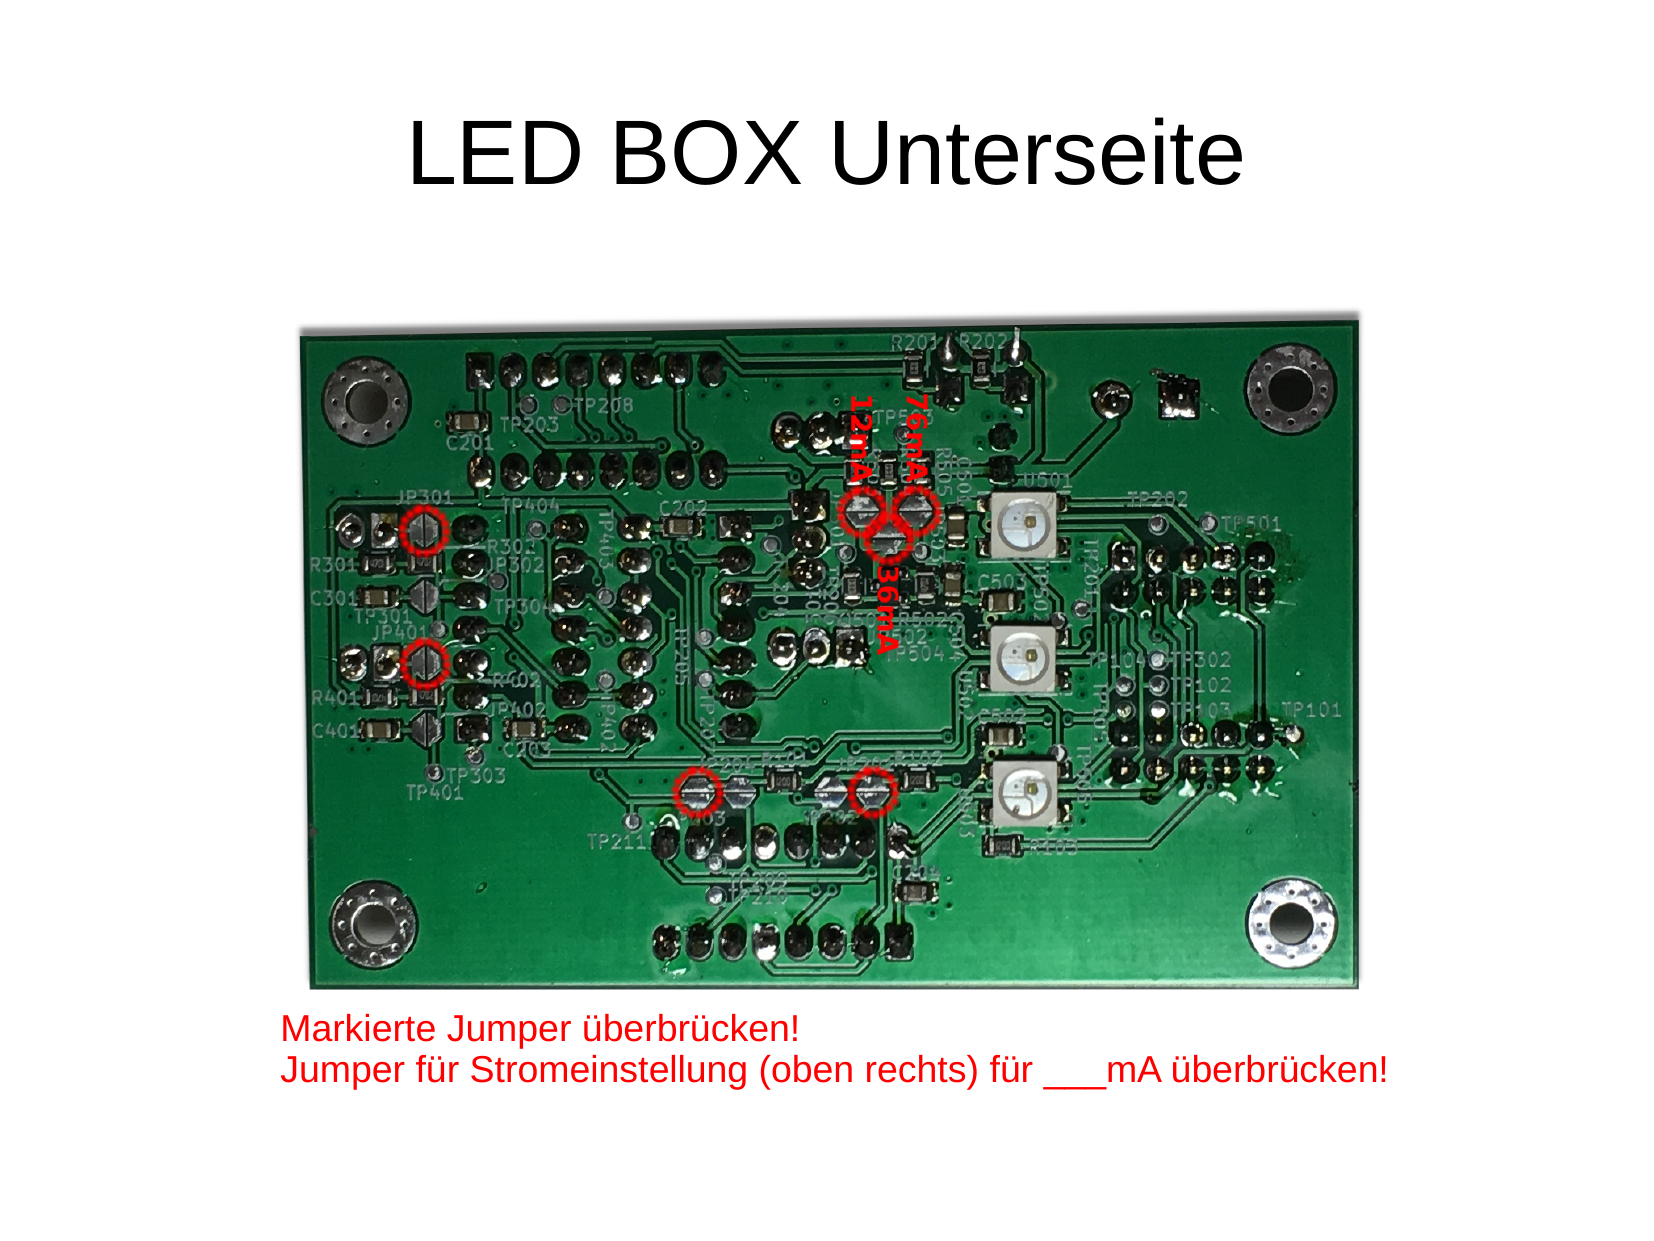

# LED BOX Unterseite
Markierte Jumper überbrücken!
Jumper für Stromeinstellung (oben rechts) für ___mA überbrücken!